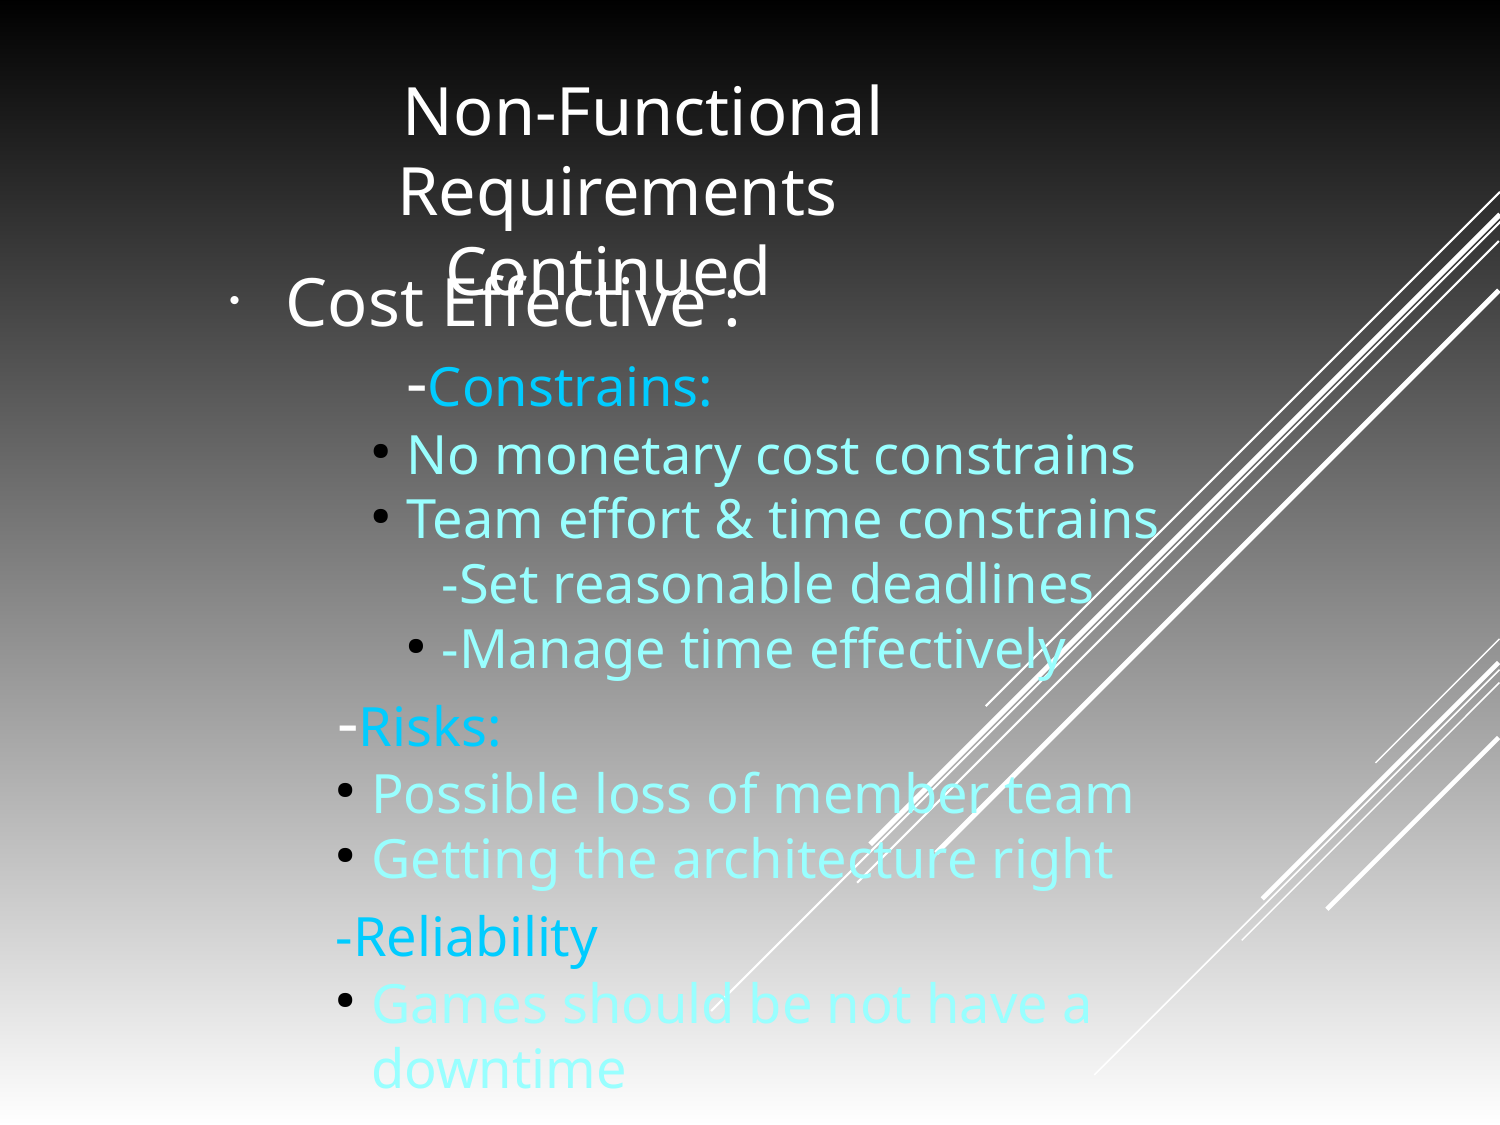

# Non-Functional Requirements Continued
Cost Effective :
-Constrains:
No monetary cost constrains
Team effort & time constrains
-Set reasonable deadlines
-Manage time effectively
 -Risks:
Possible loss of member team
Getting the architecture right
-Reliability
Games should be not have a downtime